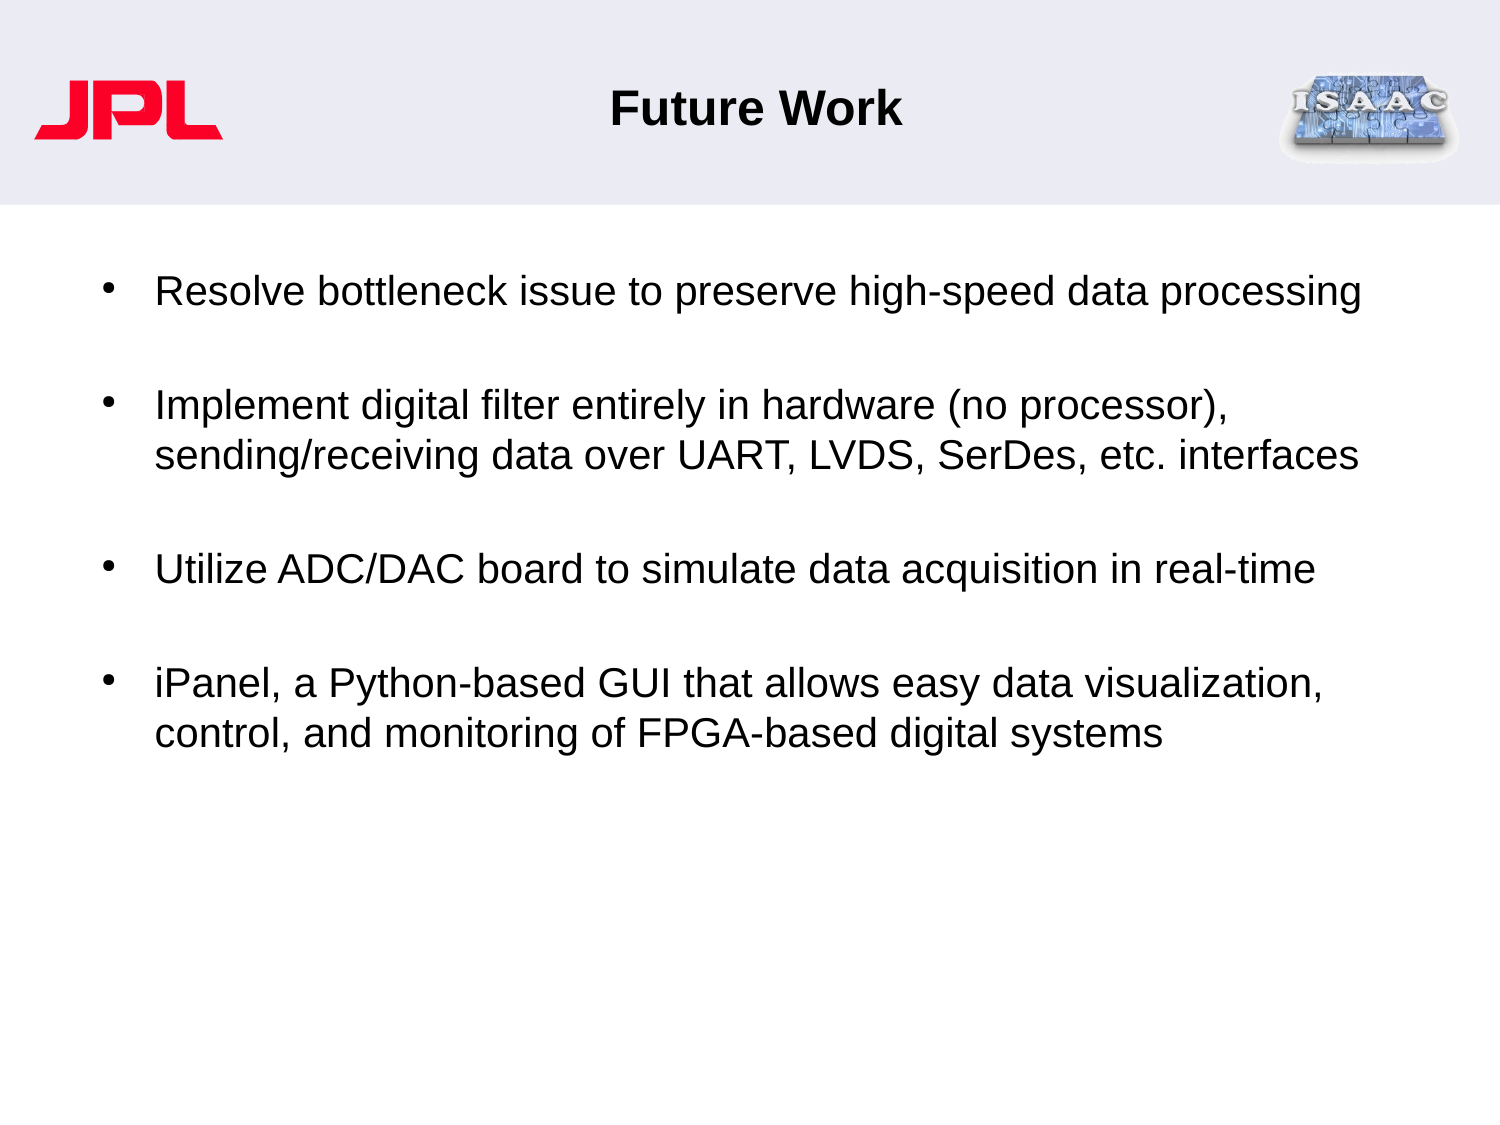

# Future Work
Resolve bottleneck issue to preserve high-speed data processing
Implement digital filter entirely in hardware (no processor), sending/receiving data over UART, LVDS, SerDes, etc. interfaces
Utilize ADC/DAC board to simulate data acquisition in real-time
iPanel, a Python-based GUI that allows easy data visualization, control, and monitoring of FPGA-based digital systems